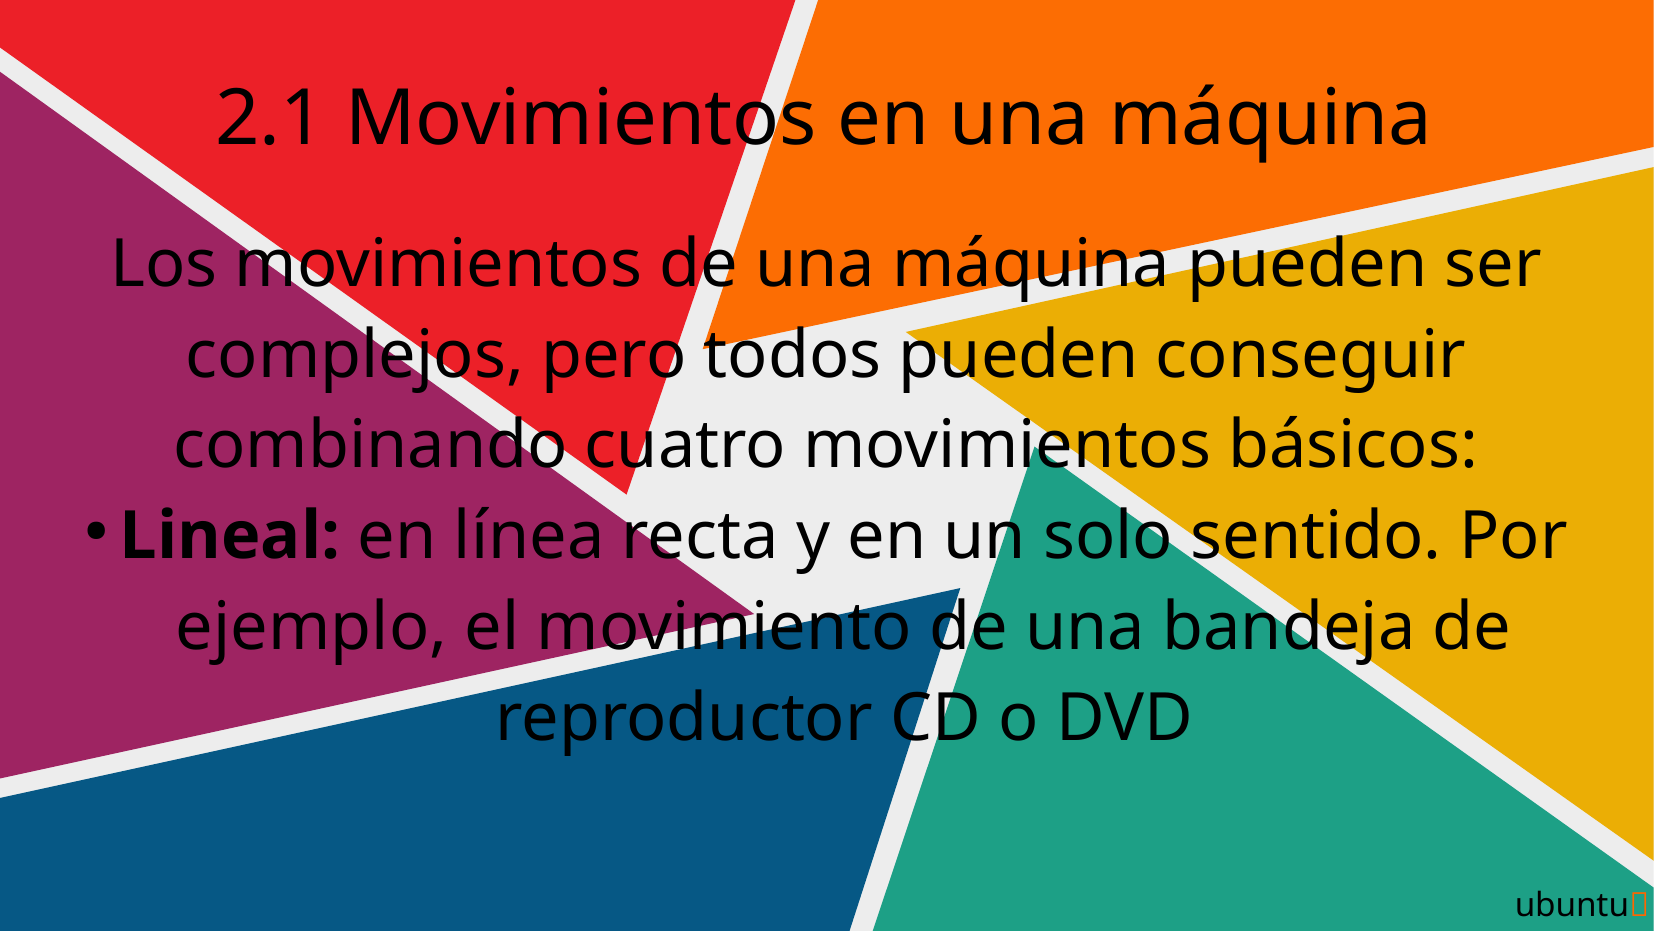

# 2.1 Movimientos en una máquina
Los movimientos de una máquina pueden ser complejos, pero todos pueden conseguir combinando cuatro movimientos básicos:
Lineal: en línea recta y en un solo sentido. Por ejemplo, el movimiento de una bandeja de reproductor CD o DVD
ubuntu